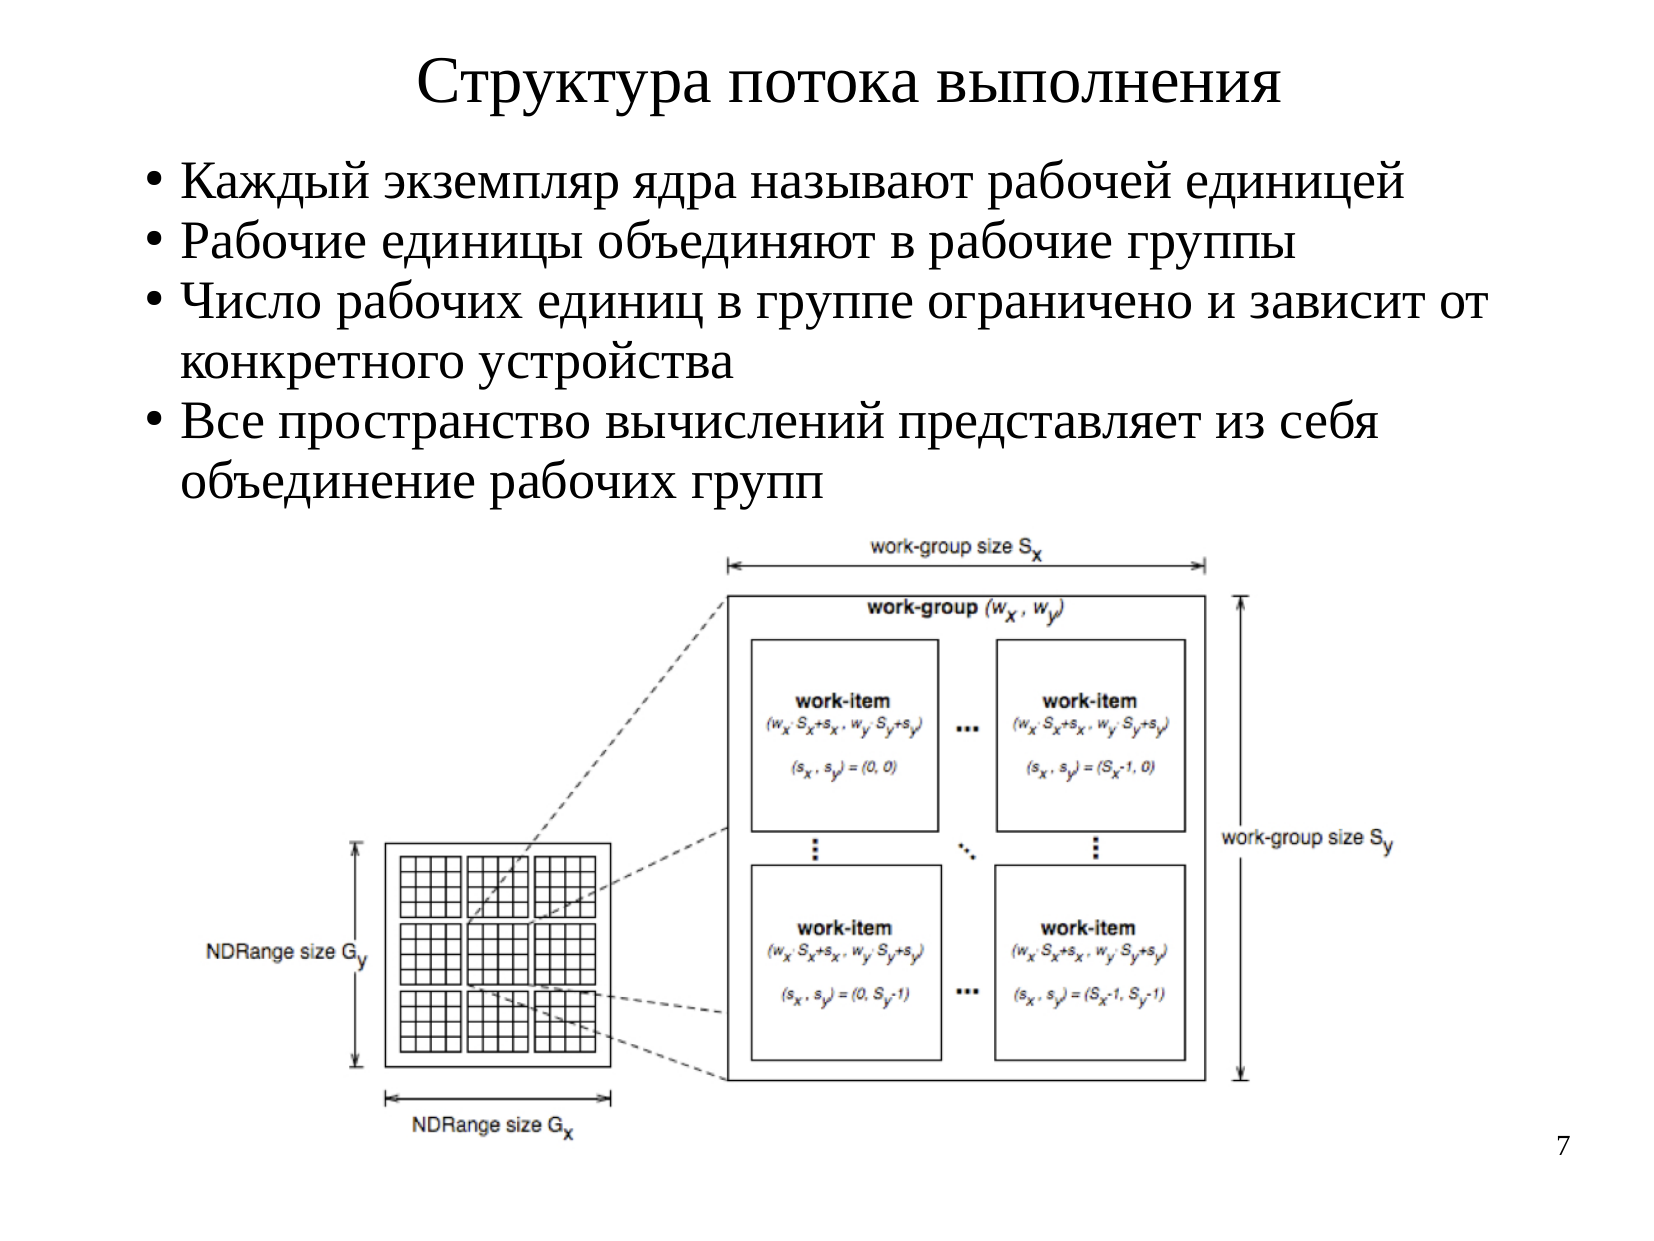

Структура потока выполнения
Каждый экземпляр ядра называют рабочей единицей
Рабочие единицы объединяют в рабочие группы
Число рабочих единиц в группе ограничено и зависит от
конкретного устройства
Все пространство вычислений представляет из себя
объединение рабочих групп
7